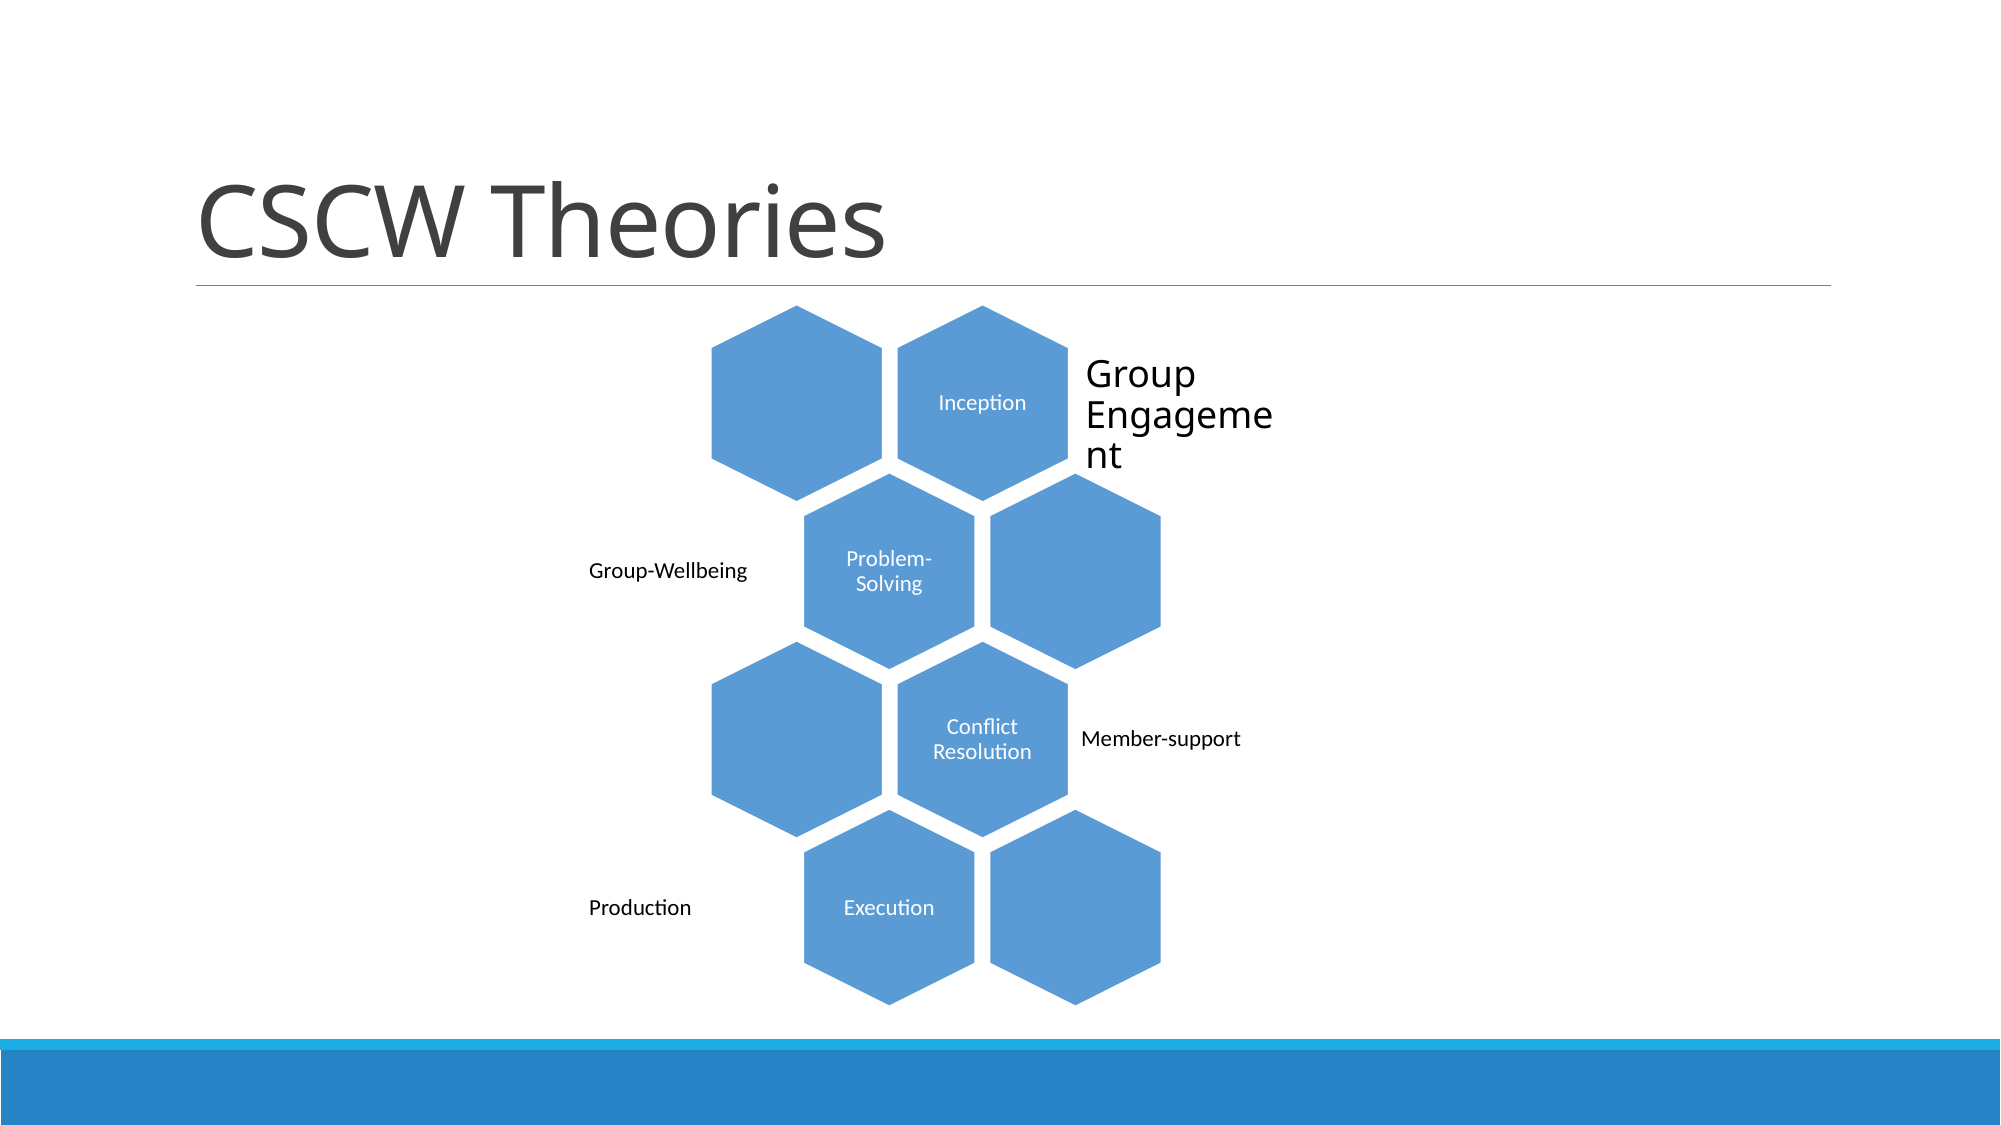

# CSCW Theories
Inception
Group Engagement
Problem-Solving
Group-Wellbeing
Conflict Resolution
Member-support
Execution
Production